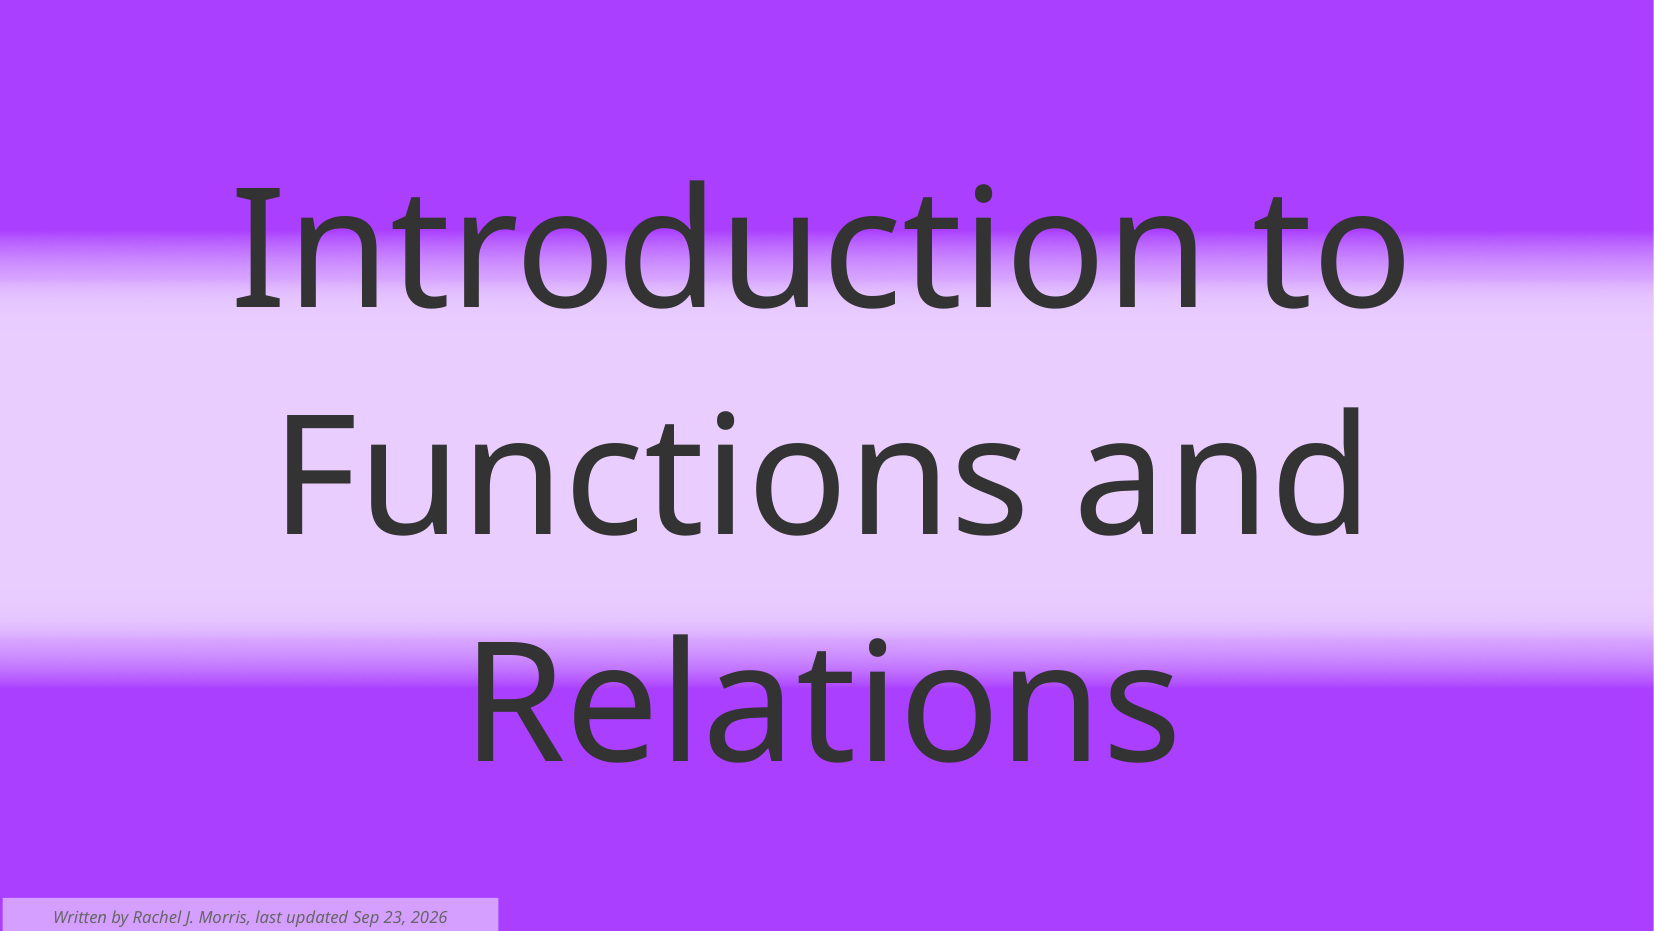

# Introduction to Functions and Relations
Written by Rachel J. Morris, last updated